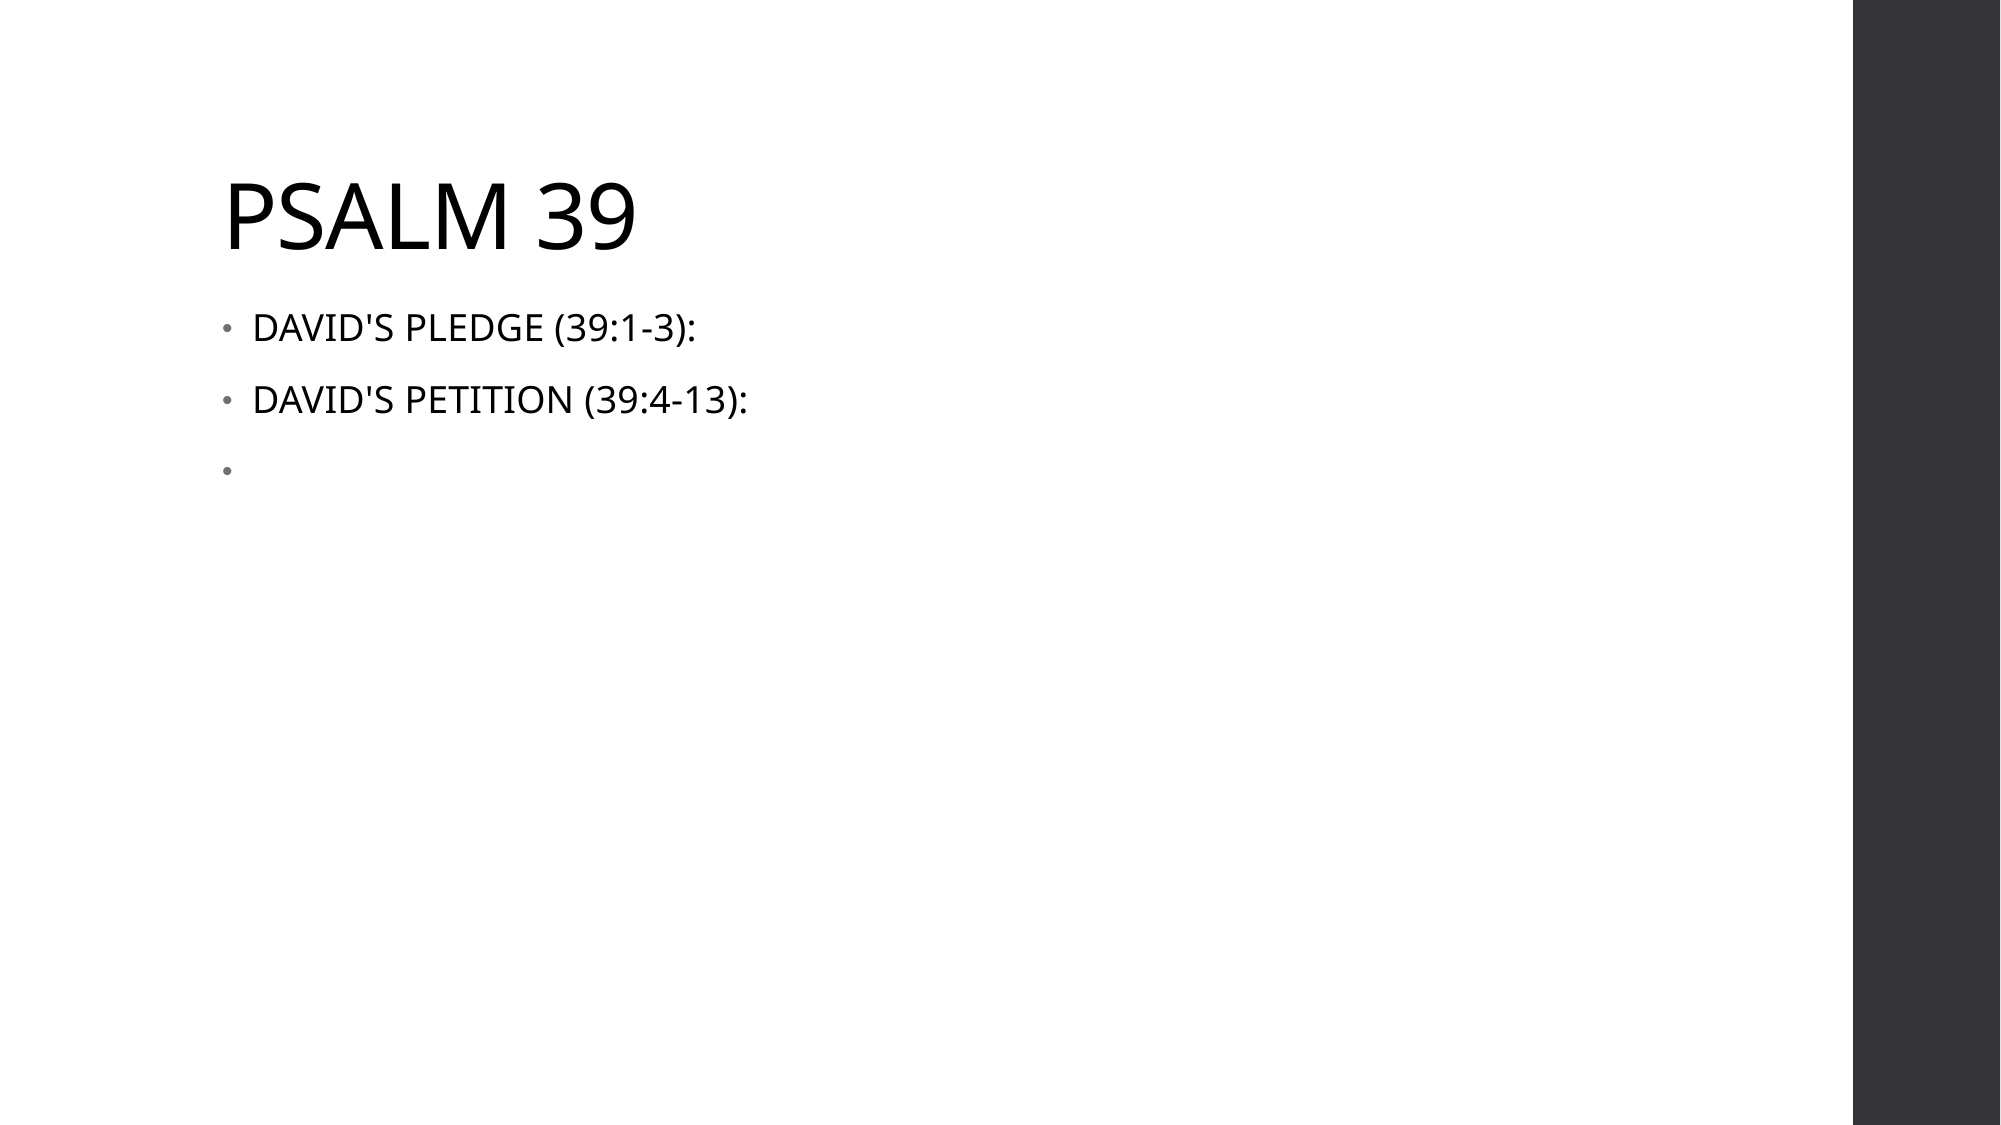

# PSALM 39
DAVID'S PLEDGE (39:1-3):
DAVID'S PETITION (39:4-13):